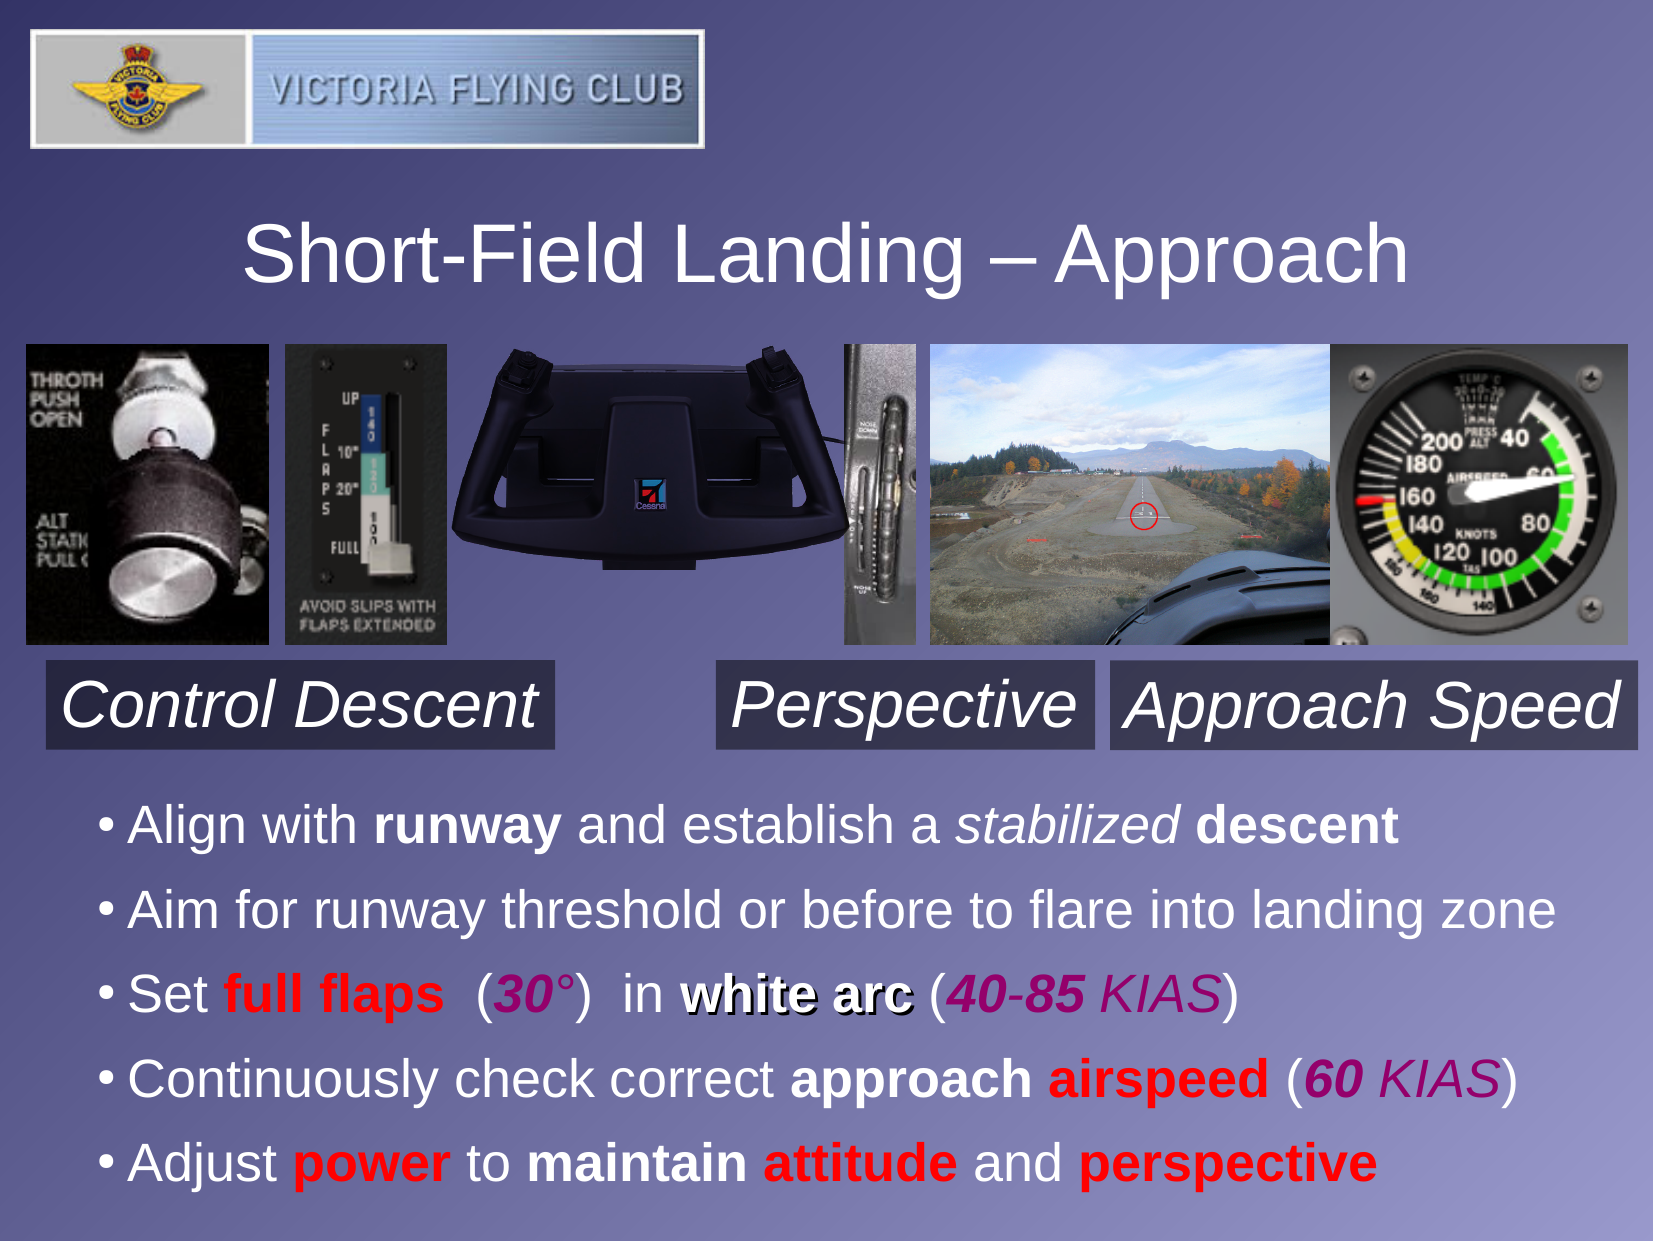

# Short-Field Landing – Approach
Control Descent
Perspective
Approach Speed
Align with runway and establish a stabilized descent
Aim for runway threshold or before to flare into landing zone
Set full flaps (30°) in white arc (40-85 KIAS)
Continuously check correct approach airspeed (60 KIAS)
Adjust power to maintain attitude and perspective